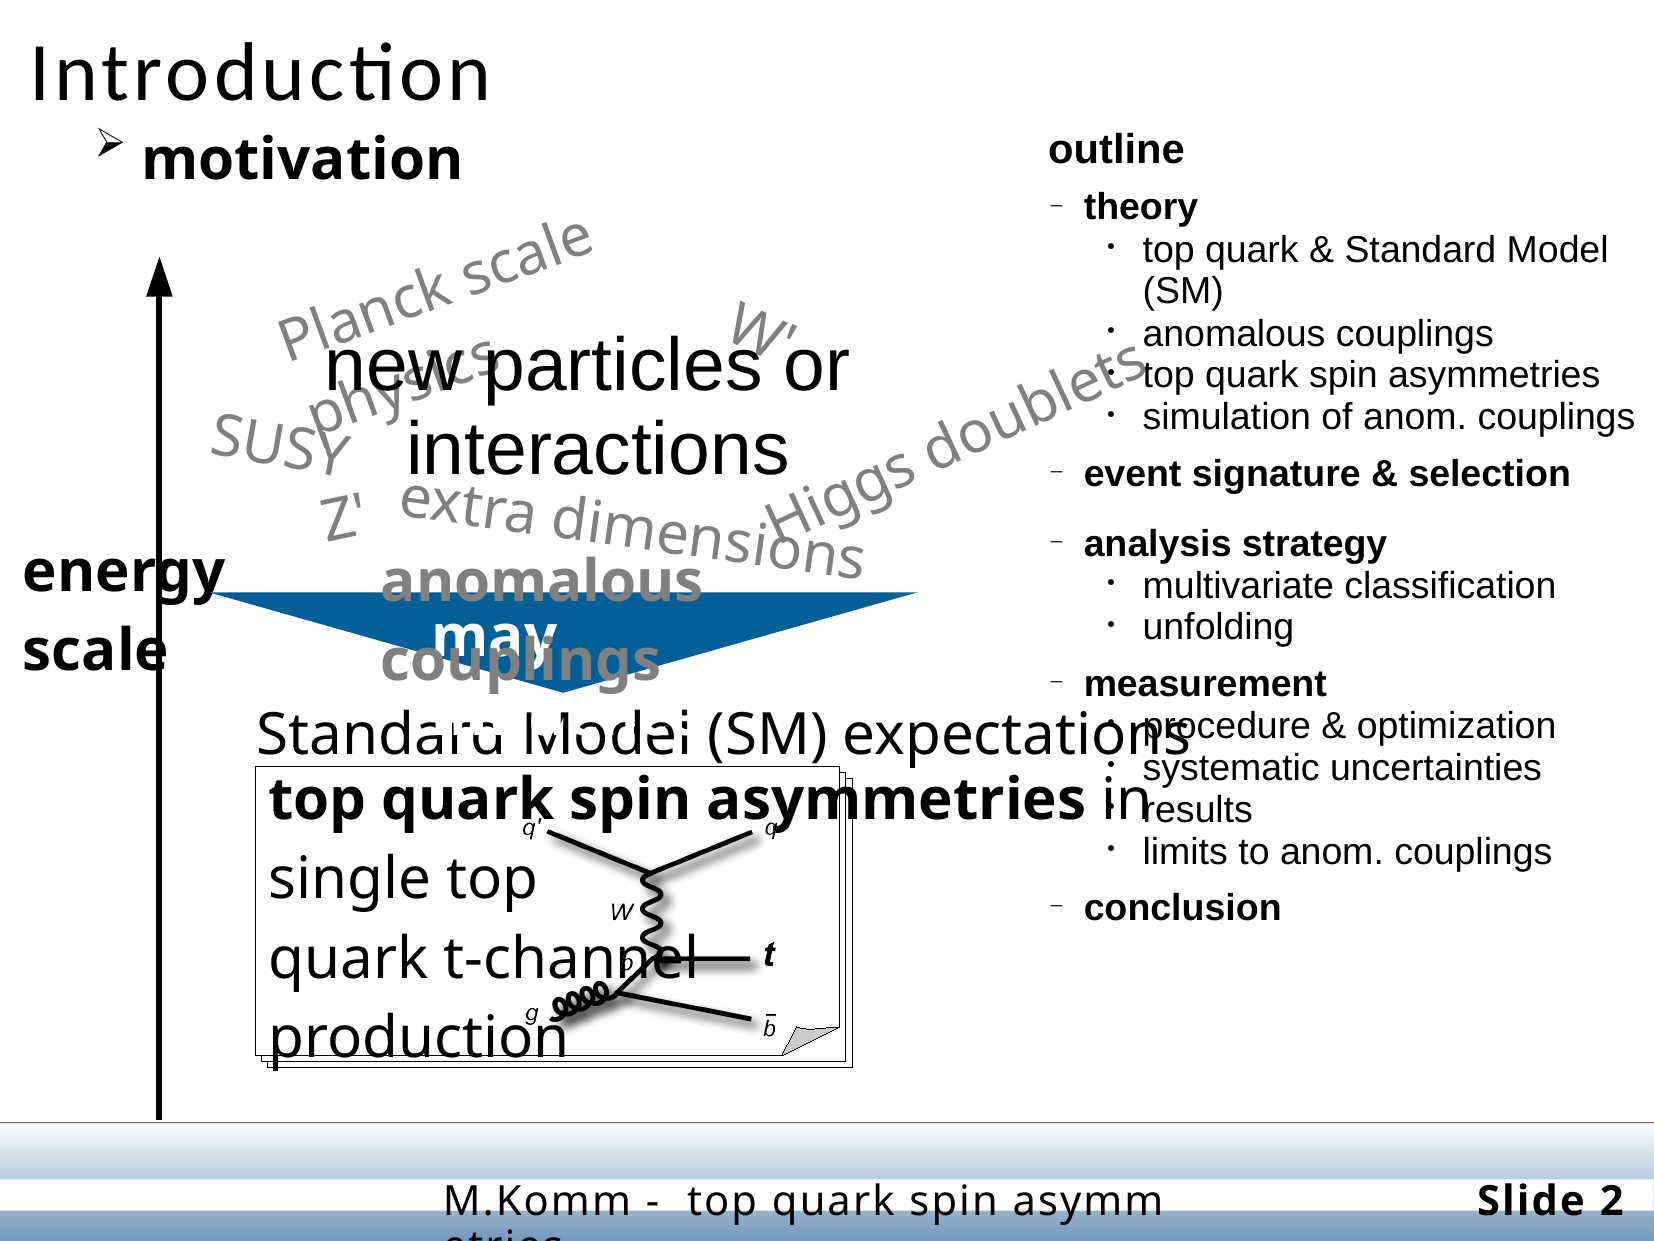

# Introduction
outline
theory
top quark & Standard Model (SM)
anomalous couplings
top quark spin asymmetries
simulation of anom. couplings
event signature & selection
analysis strategy
multivariate classification
unfolding
measurement
procedure & optimization
systematic uncertainties
results
limits to anom. couplings
conclusion
motivation
Planck scale physics
W'
new particles or
interactions
Higgs doublets
SUSY
Z'
extra dimensions
energy
scale
anomalous couplings
may influence
Standard Model (SM) expectations
top quark spin asymmetries in
single top
quark t-channel
production
M.Komm - top quark spin asymmetries
2